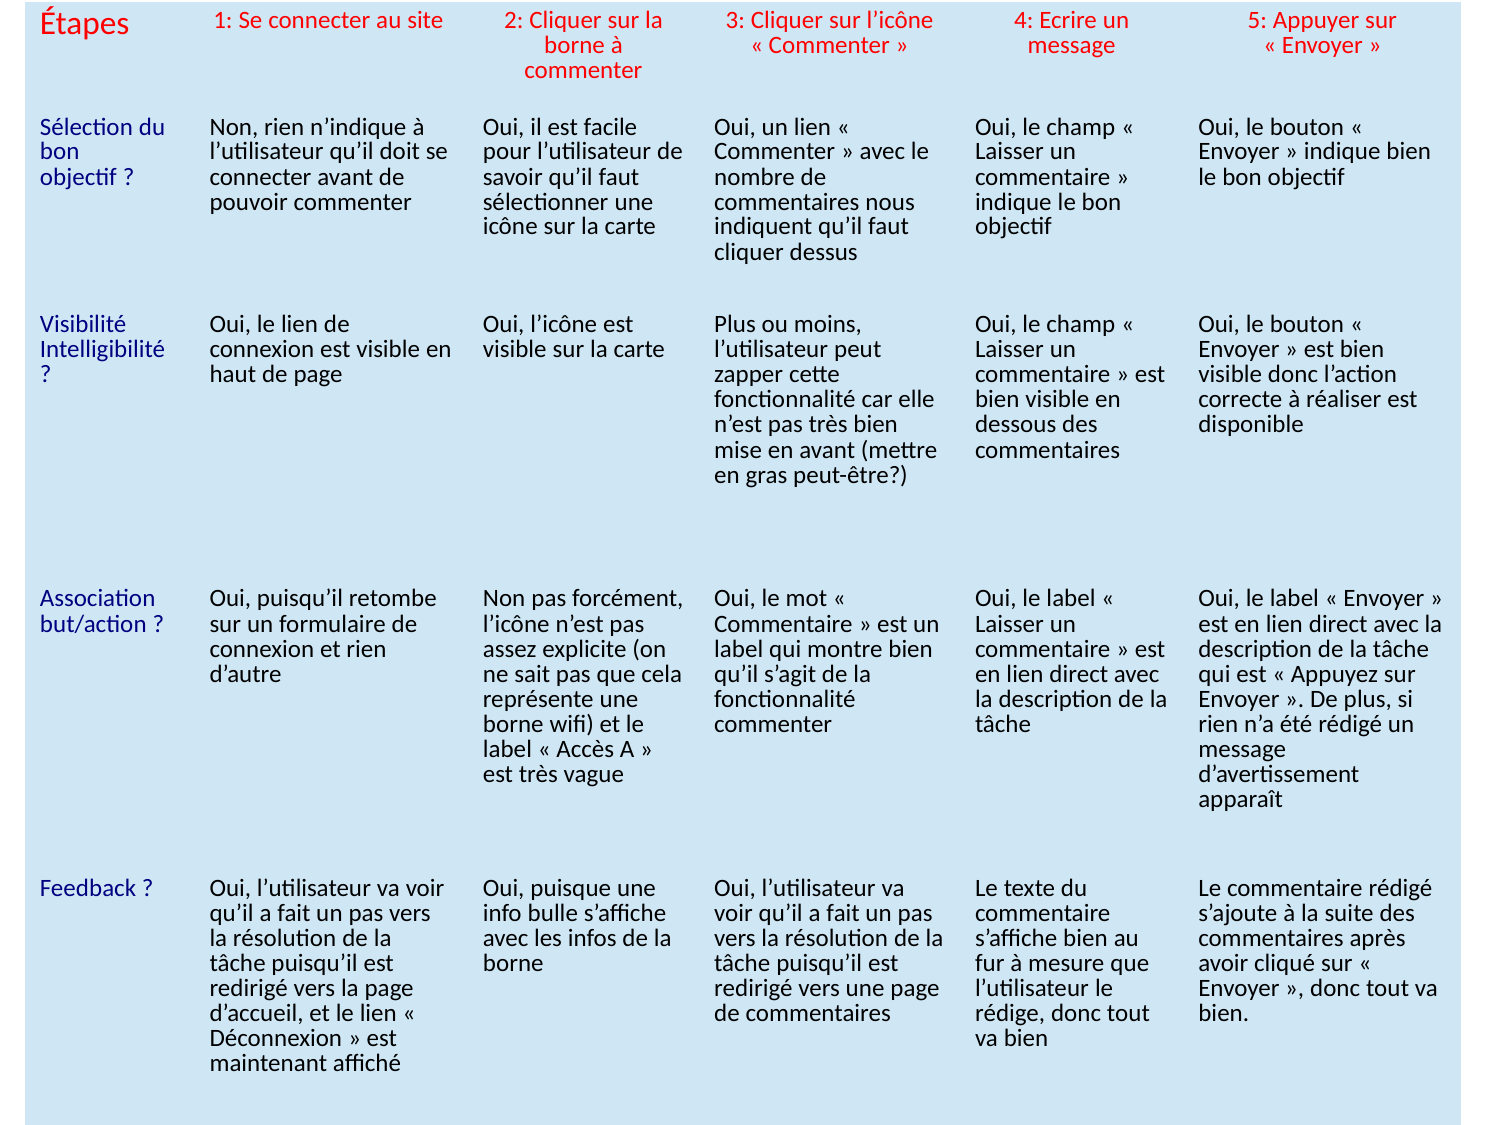

| Étapes | 1: Se connecter au site | 2: Cliquer sur la borne à commenter | 3: Cliquer sur l’icône « Commenter » | 4: Ecrire un message | 5: Appuyer sur « Envoyer » |
| --- | --- | --- | --- | --- | --- |
| Sélection du bon objectif ? | Non, rien n’indique à l’utilisateur qu’il doit se connecter avant de pouvoir commenter | Oui, il est facile pour l’utilisateur de savoir qu’il faut sélectionner une icône sur la carte | Oui, un lien « Commenter » avec le nombre de commentaires nous indiquent qu’il faut cliquer dessus | Oui, le champ « Laisser un commentaire » indique le bon objectif | Oui, le bouton « Envoyer » indique bien le bon objectif |
| Visibilité Intelligibilité ? | Oui, le lien de connexion est visible en haut de page | Oui, l’icône est visible sur la carte | Plus ou moins, l’utilisateur peut zapper cette fonctionnalité car elle n’est pas très bien mise en avant (mettre en gras peut-être?) | Oui, le champ « Laisser un commentaire » est bien visible en dessous des commentaires | Oui, le bouton « Envoyer » est bien visible donc l’action correcte à réaliser est disponible |
| Association but/action ? | Oui, puisqu’il retombe sur un formulaire de connexion et rien d’autre | Non pas forcément, l’icône n’est pas assez explicite (on ne sait pas que cela représente une borne wifi) et le label « Accès A » est très vague | Oui, le mot « Commentaire » est un label qui montre bien qu’il s’agit de la fonctionnalité commenter | Oui, le label « Laisser un commentaire » est en lien direct avec la description de la tâche | Oui, le label « Envoyer » est en lien direct avec la description de la tâche qui est « Appuyez sur Envoyer ». De plus, si rien n’a été rédigé un message d’avertissement apparaît |
| Feedback ? | Oui, l’utilisateur va voir qu’il a fait un pas vers la résolution de la tâche puisqu’il est redirigé vers la page d’accueil, et le lien « Déconnexion » est maintenant affiché | Oui, puisque une info bulle s’affiche avec les infos de la borne | Oui, l’utilisateur va voir qu’il a fait un pas vers la résolution de la tâche puisqu’il est redirigé vers une page de commentaires | Le texte du commentaire s’affiche bien au fur à mesure que l’utilisateur le rédige, donc tout va bien | Le commentaire rédigé s’ajoute à la suite des commentaires après avoir cliqué sur « Envoyer », donc tout va bien. |
# Grille Cognitive Walkthrough de la tâche « Commenter une borne Wi-fi »